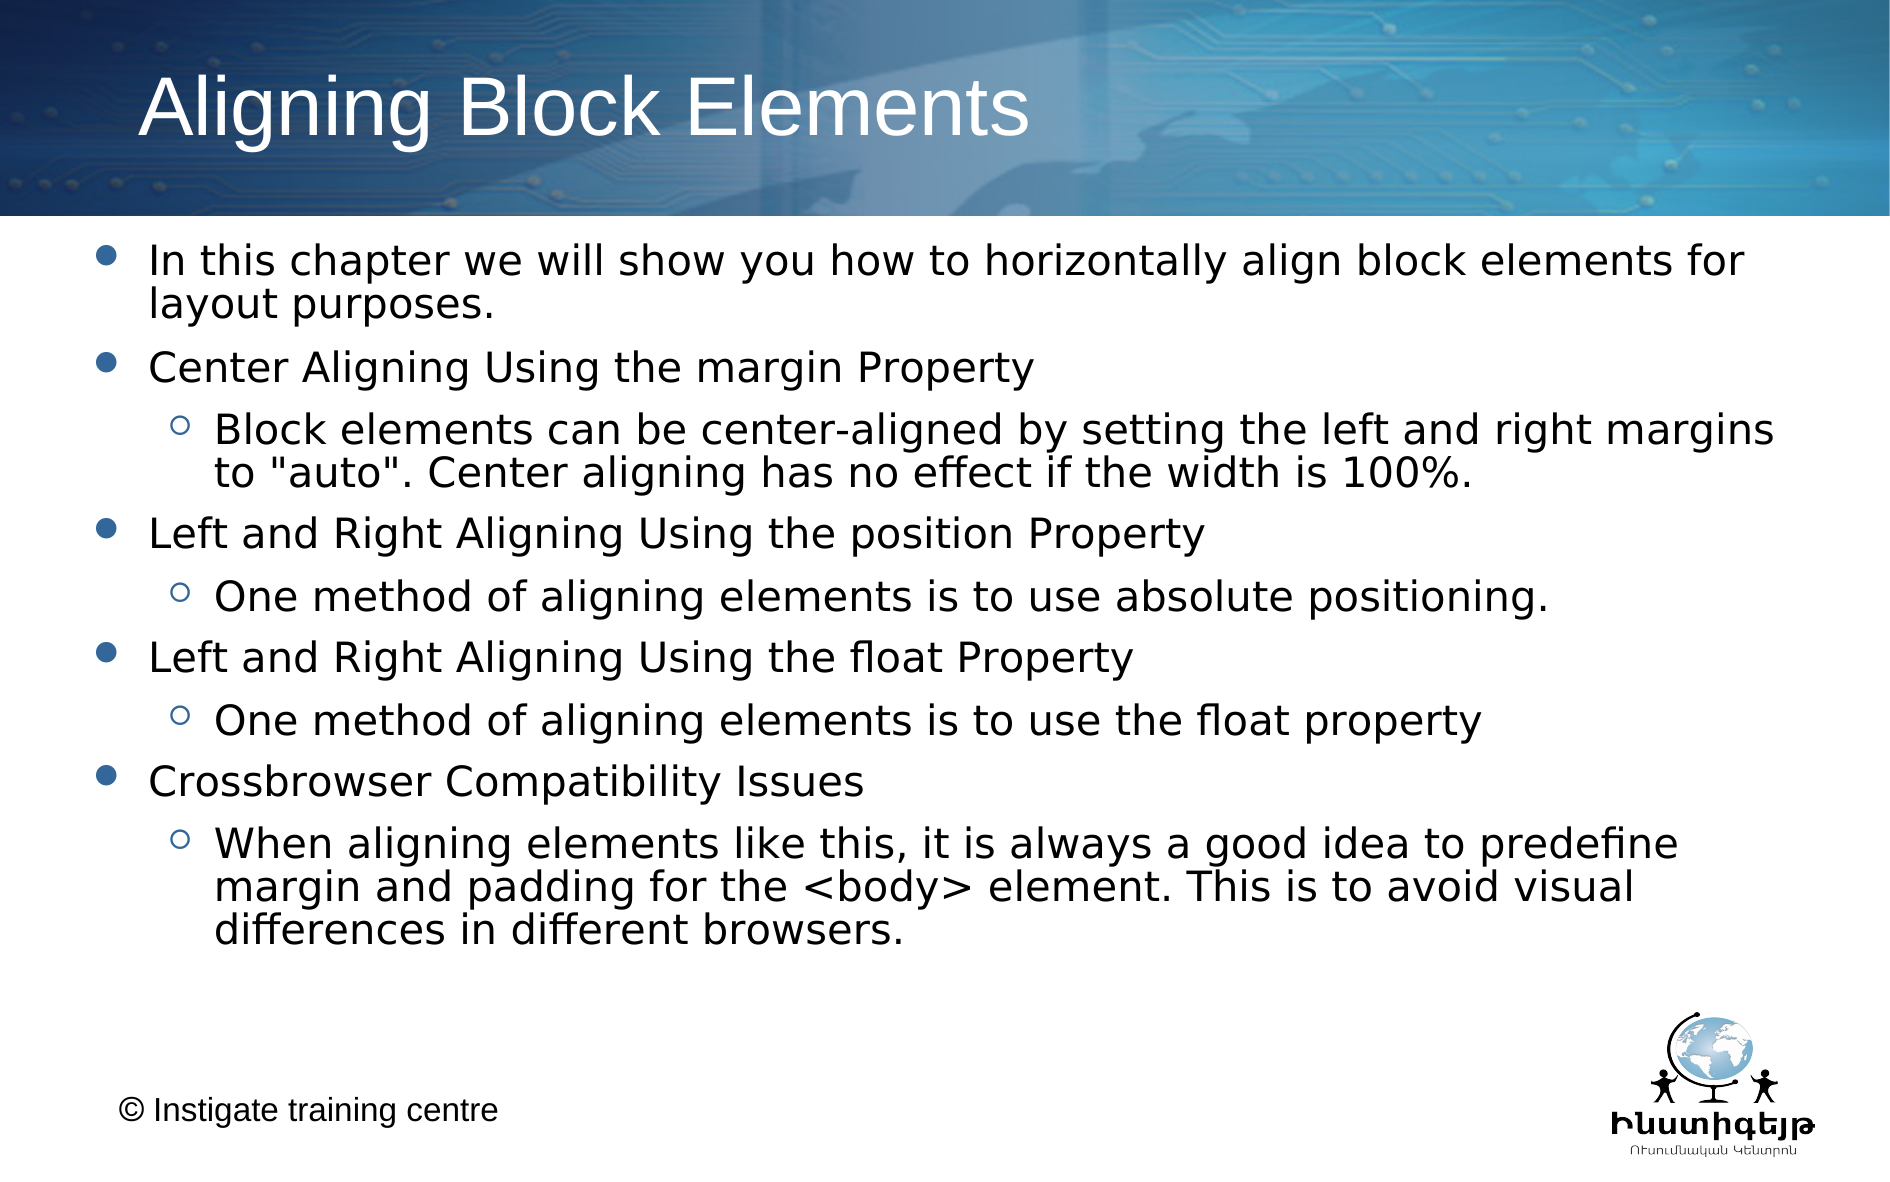

Aligning Block Elements
# In this chapter we will show you how to horizontally align block elements for layout purposes.
Center Aligning Using the margin Property
Block elements can be center-aligned by setting the left and right margins to "auto". Center aligning has no effect if the width is 100%.
Left and Right Aligning Using the position Property
One method of aligning elements is to use absolute positioning.
Left and Right Aligning Using the float Property
One method of aligning elements is to use the float property
Crossbrowser Compatibility Issues
When aligning elements like this, it is always a good idea to predefine margin and padding for the <body> element. This is to avoid visual differences in different browsers.